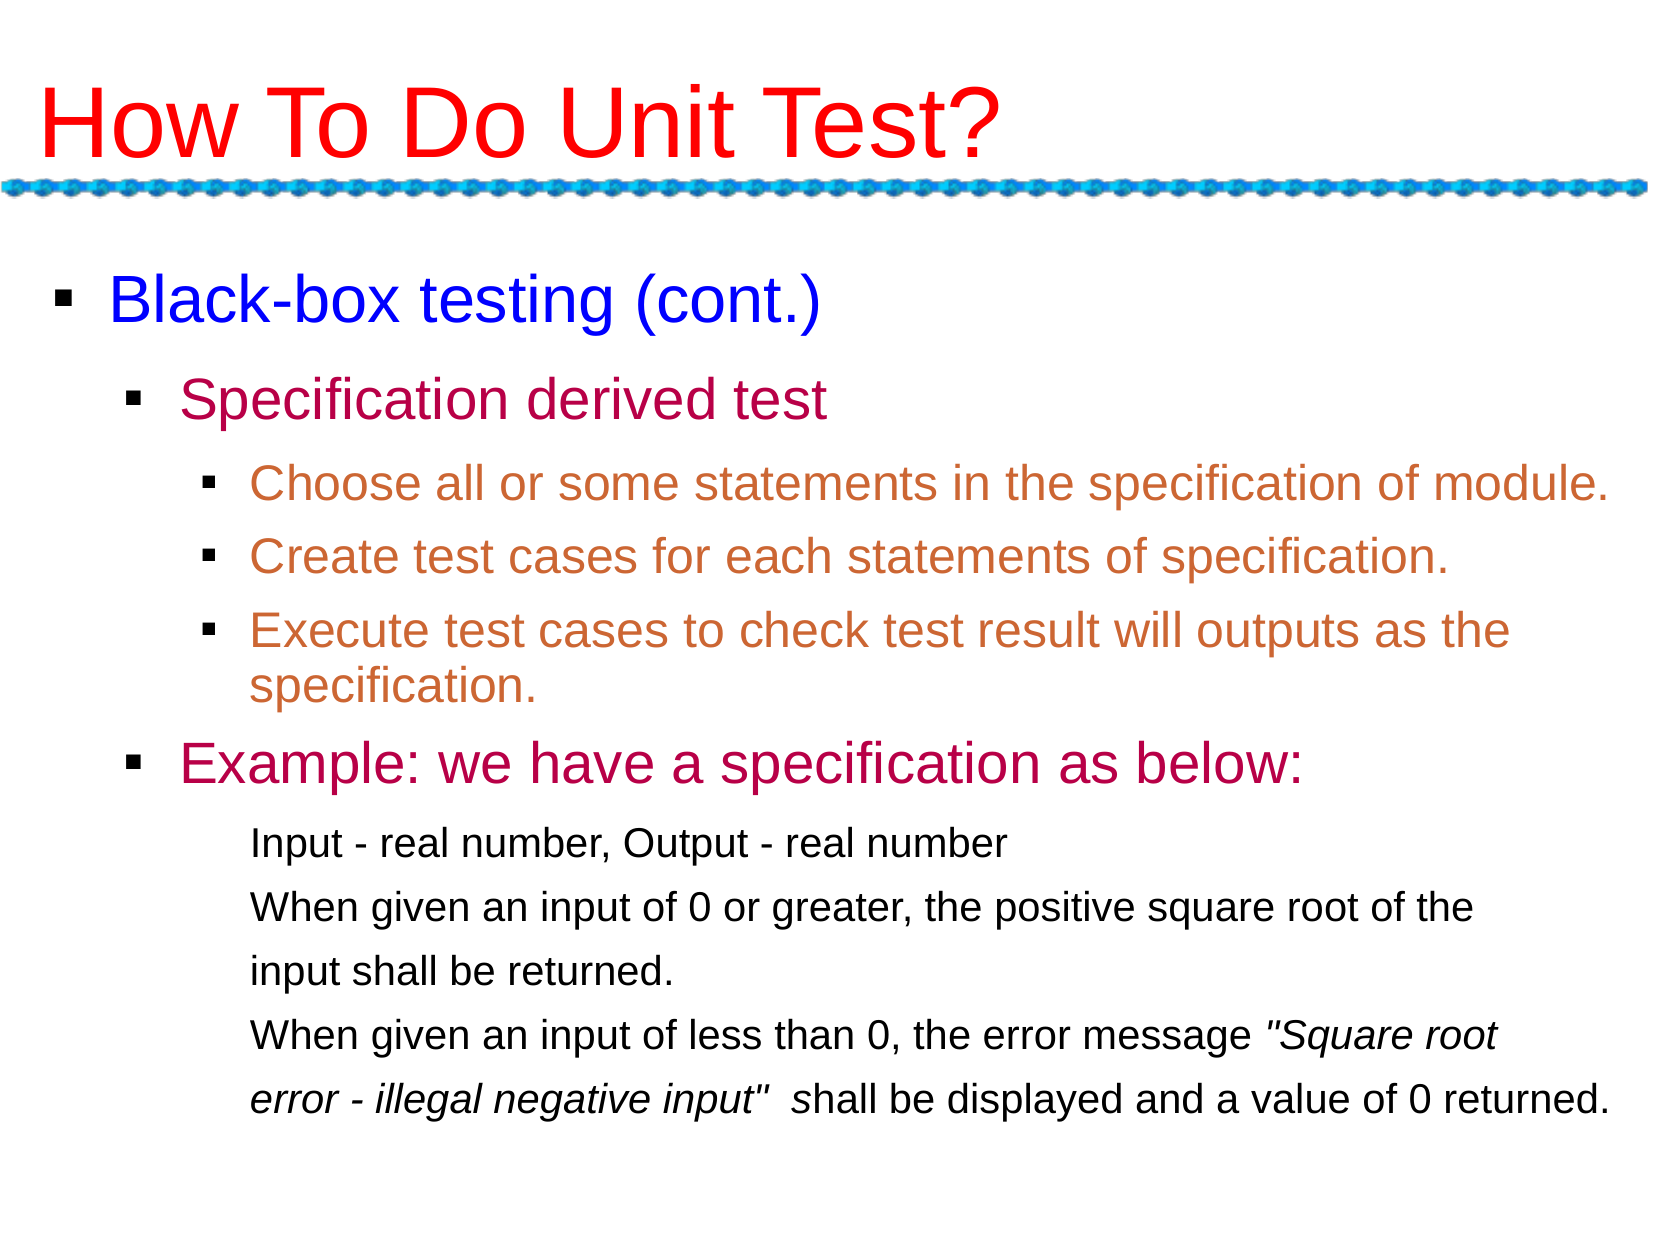

# How To Do Unit Test?
Black-box testing (cont.)
Specification derived test
Choose all or some statements in the specification of module.
Create test cases for each statements of specification.
Execute test cases to check test result will outputs as the specification.
Example: we have a specification as below:
Input - real number, Output - real number
When given an input of 0 or greater, the positive square root of the
input shall be returned.
When given an input of less than 0, the error message "Square root
error - illegal negative input" shall be displayed and a value of 0 returned.